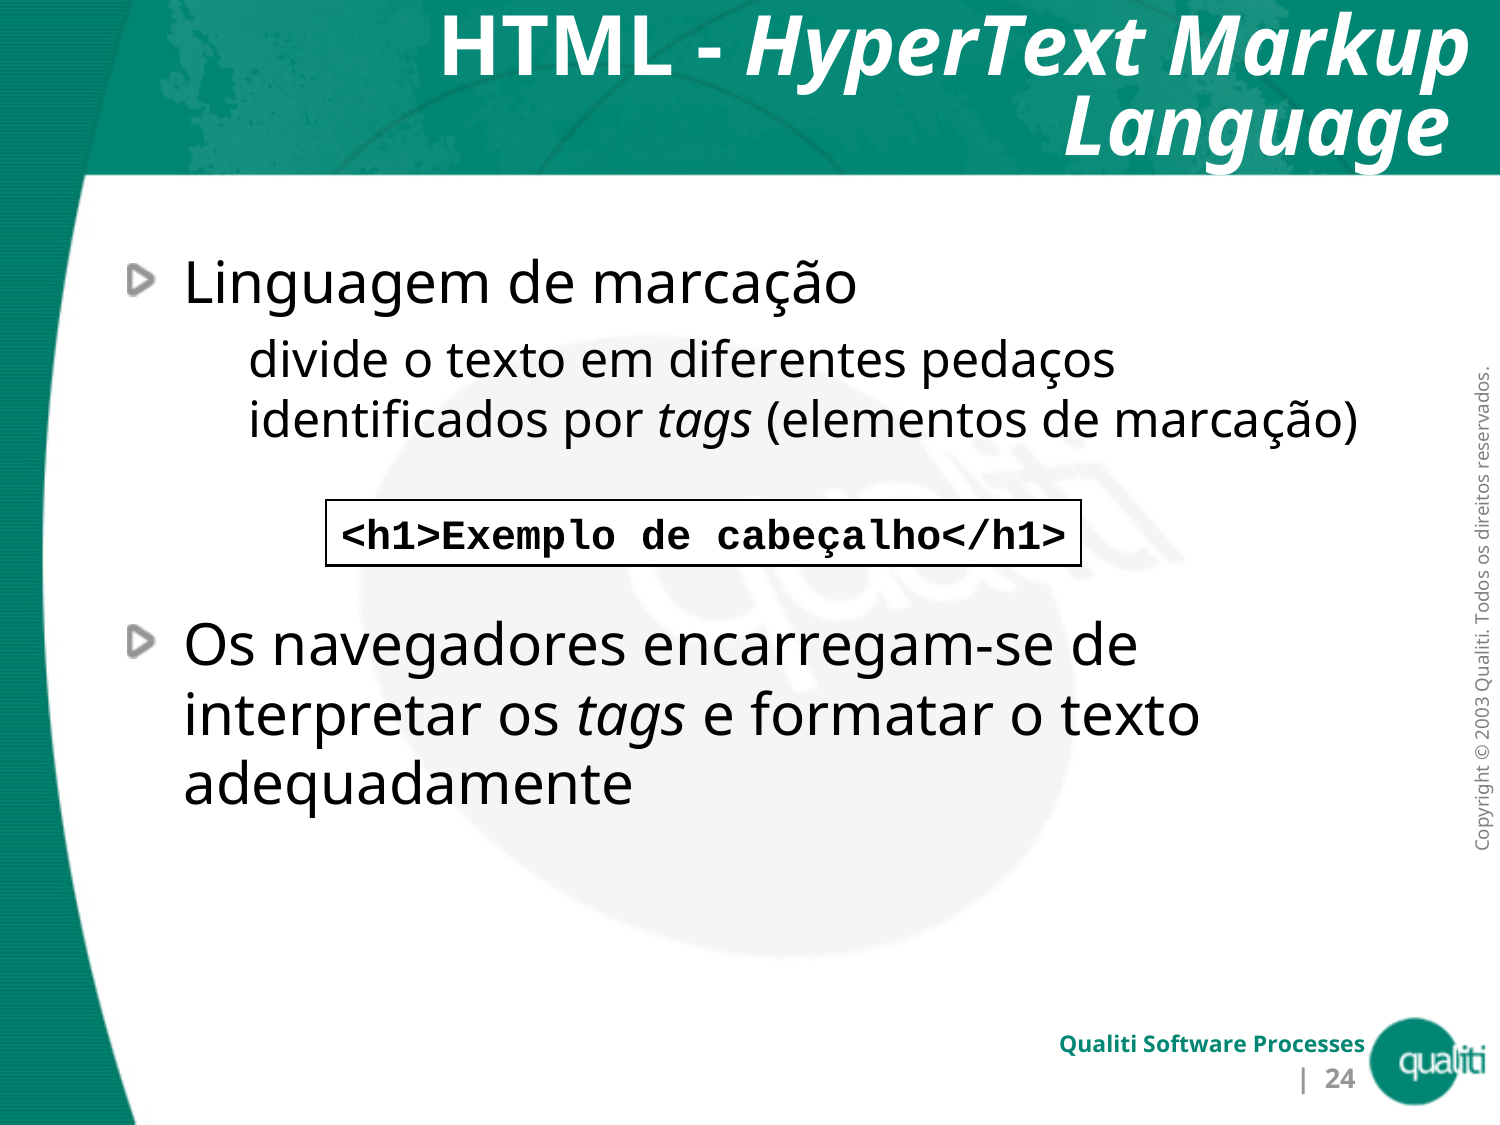

# HTML - HyperText Markup Language
Linguagem de marcação
divide o texto em diferentes pedaços identificados por tags (elementos de marcação)‏
Os navegadores encarregam-se de interpretar os tags e formatar o texto adequadamente
<h1>Exemplo de cabeçalho</h1>